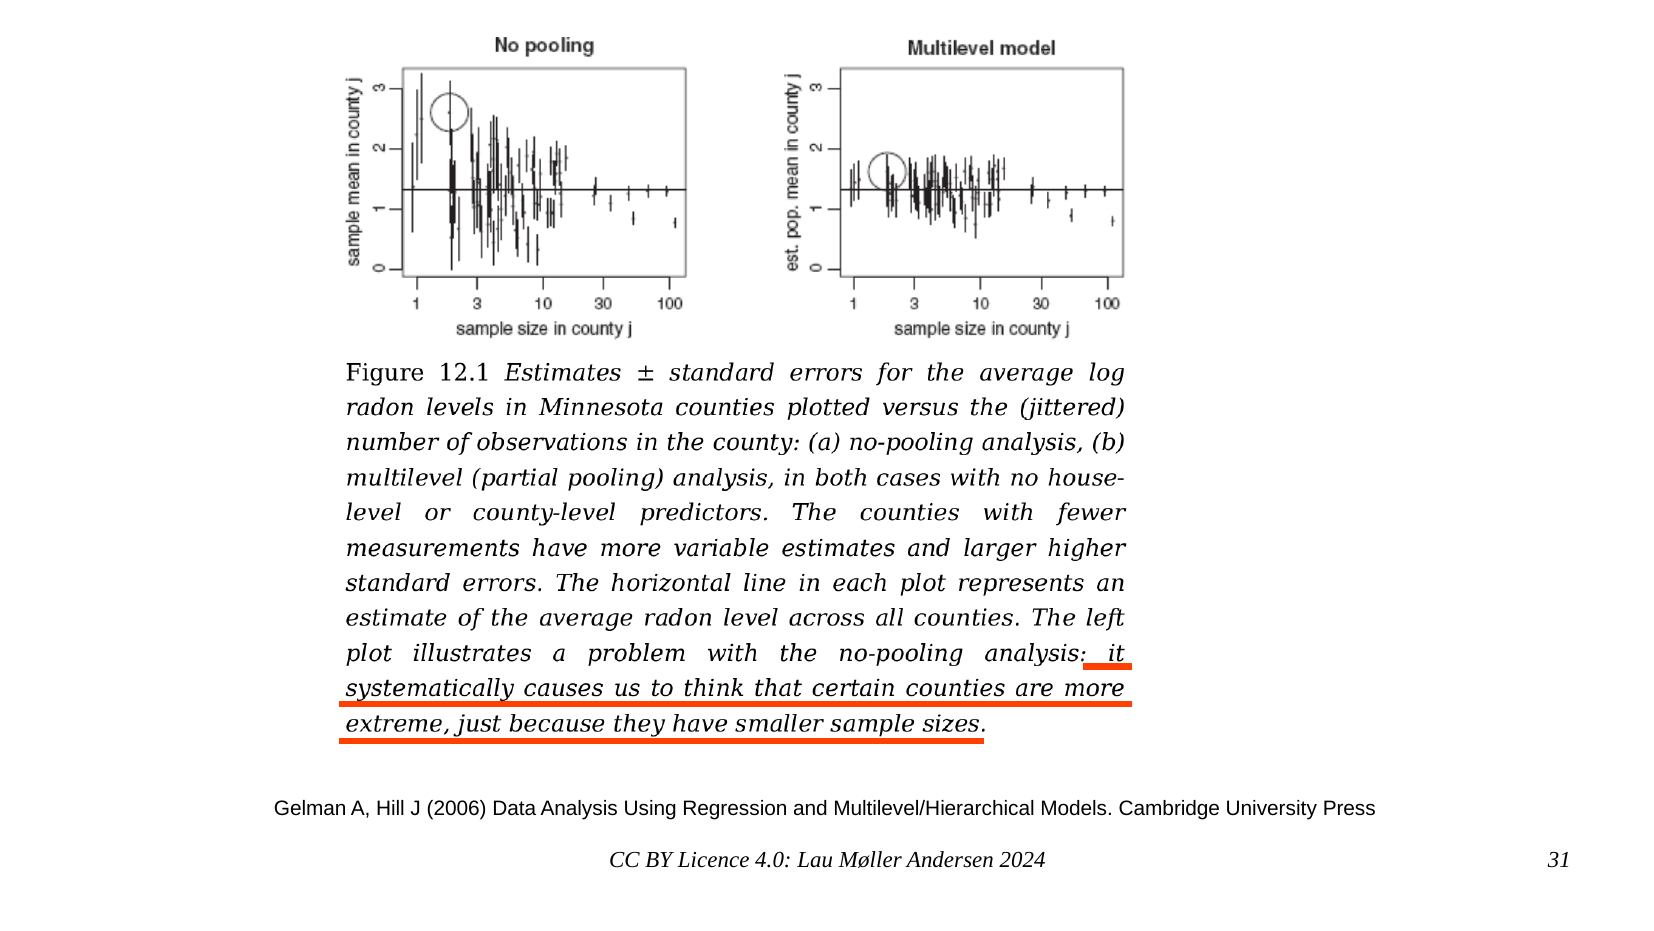

Gelman A, Hill J (2006) Data Analysis Using Regression and Multilevel/Hierarchical Models. Cambridge University Press
CC BY Licence 4.0: Lau Møller Andersen 2024
31